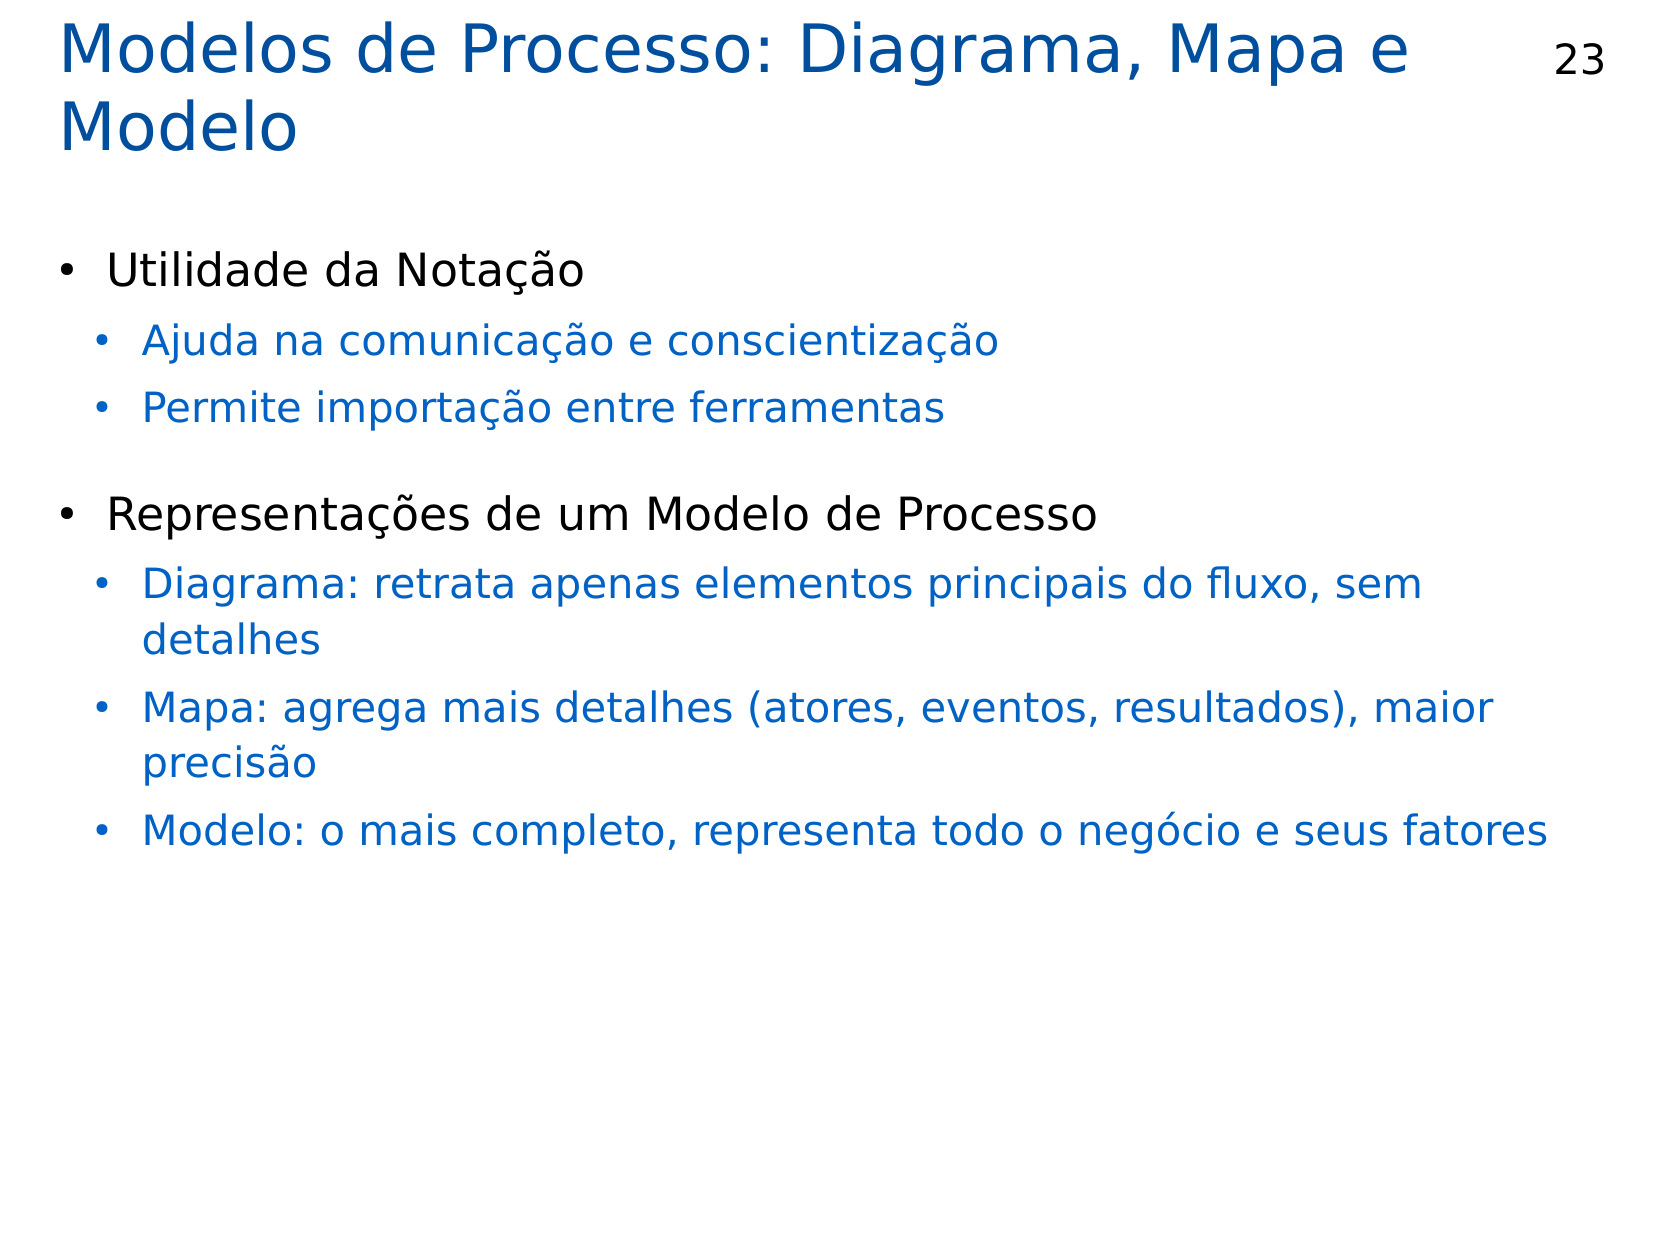

# Modelos de Processo: Diagrama, Mapa e Modelo
23
Utilidade da Notação
Ajuda na comunicação e conscientização
Permite importação entre ferramentas
Representações de um Modelo de Processo
Diagrama: retrata apenas elementos principais do fluxo, sem detalhes
Mapa: agrega mais detalhes (atores, eventos, resultados), maior precisão
Modelo: o mais completo, representa todo o negócio e seus fatores